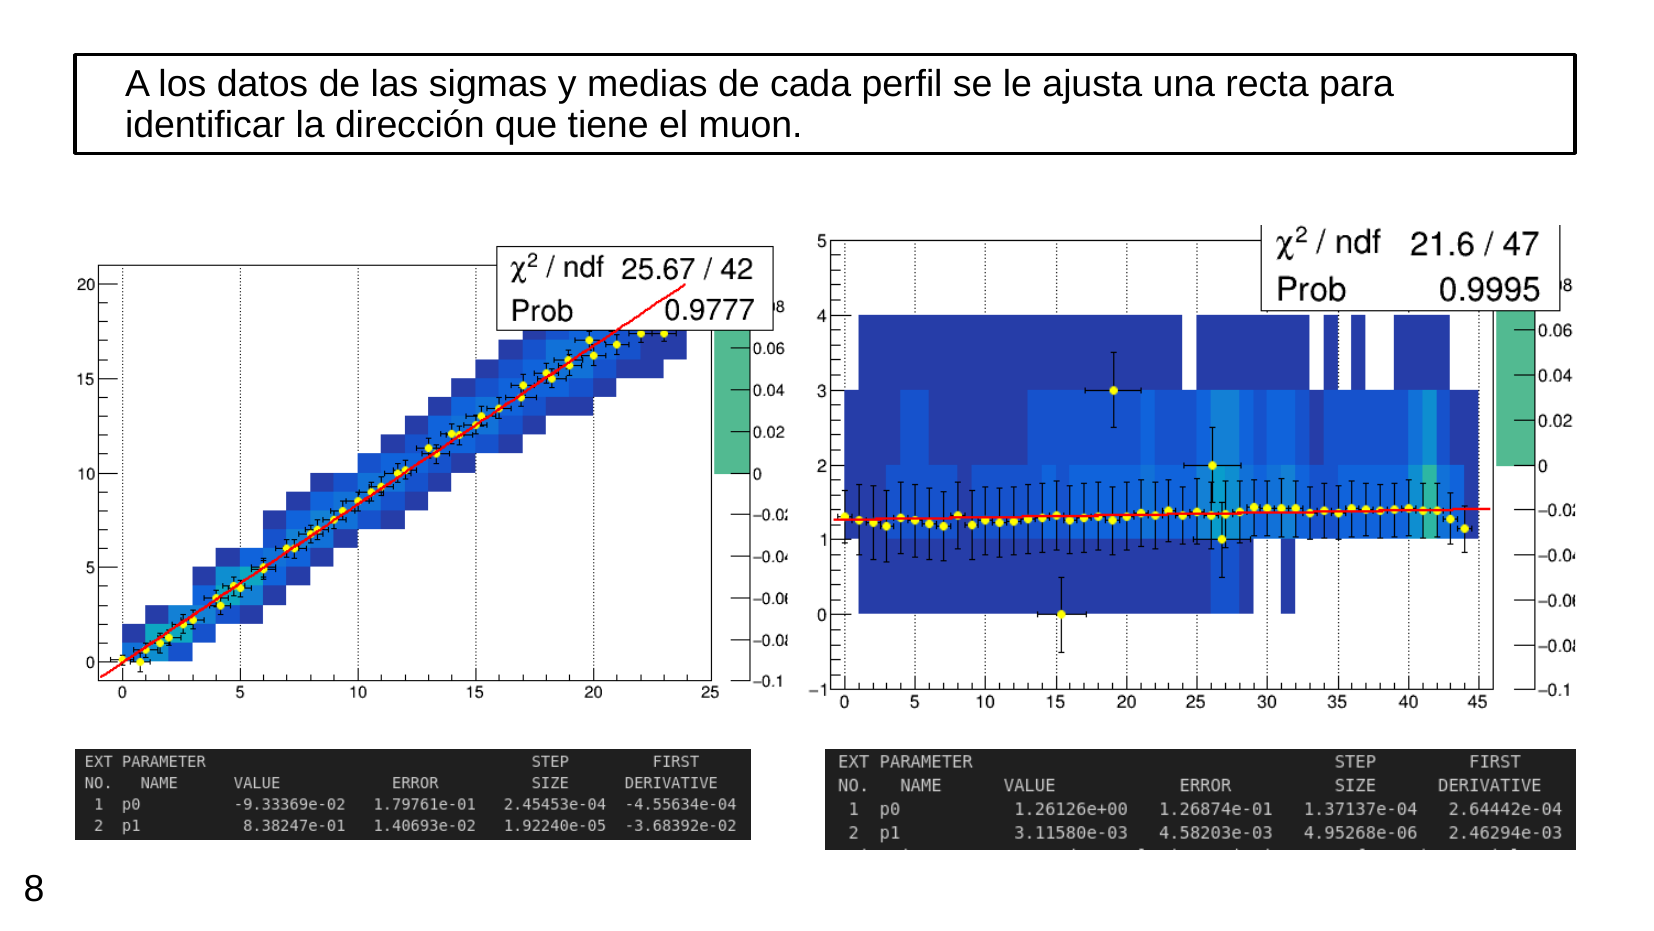

A los datos de las sigmas y medias de cada perfil se le ajusta una recta para identificar la dirección que tiene el muon.